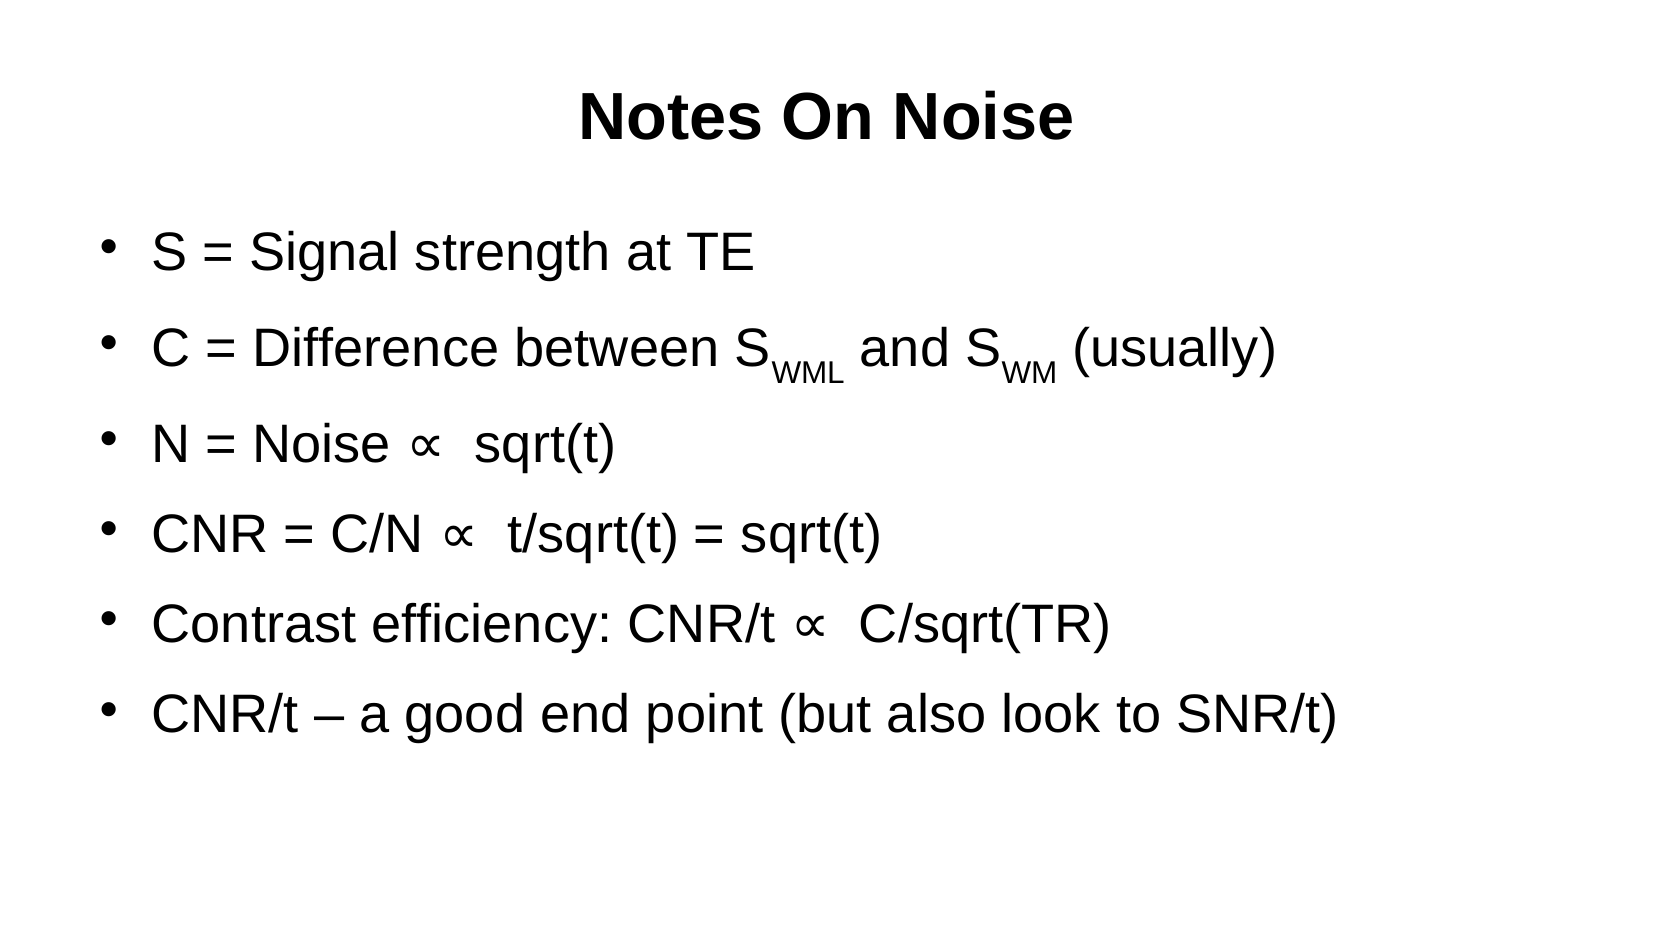

# Notes On Noise
S = Signal strength at TE
C = Difference between SWML and SWM (usually)
N = Noise ∝ sqrt(t)
CNR = C/N ∝ t/sqrt(t) = sqrt(t)
Contrast efficiency: CNR/t ∝ C/sqrt(TR)
CNR/t – a good end point (but also look to SNR/t)